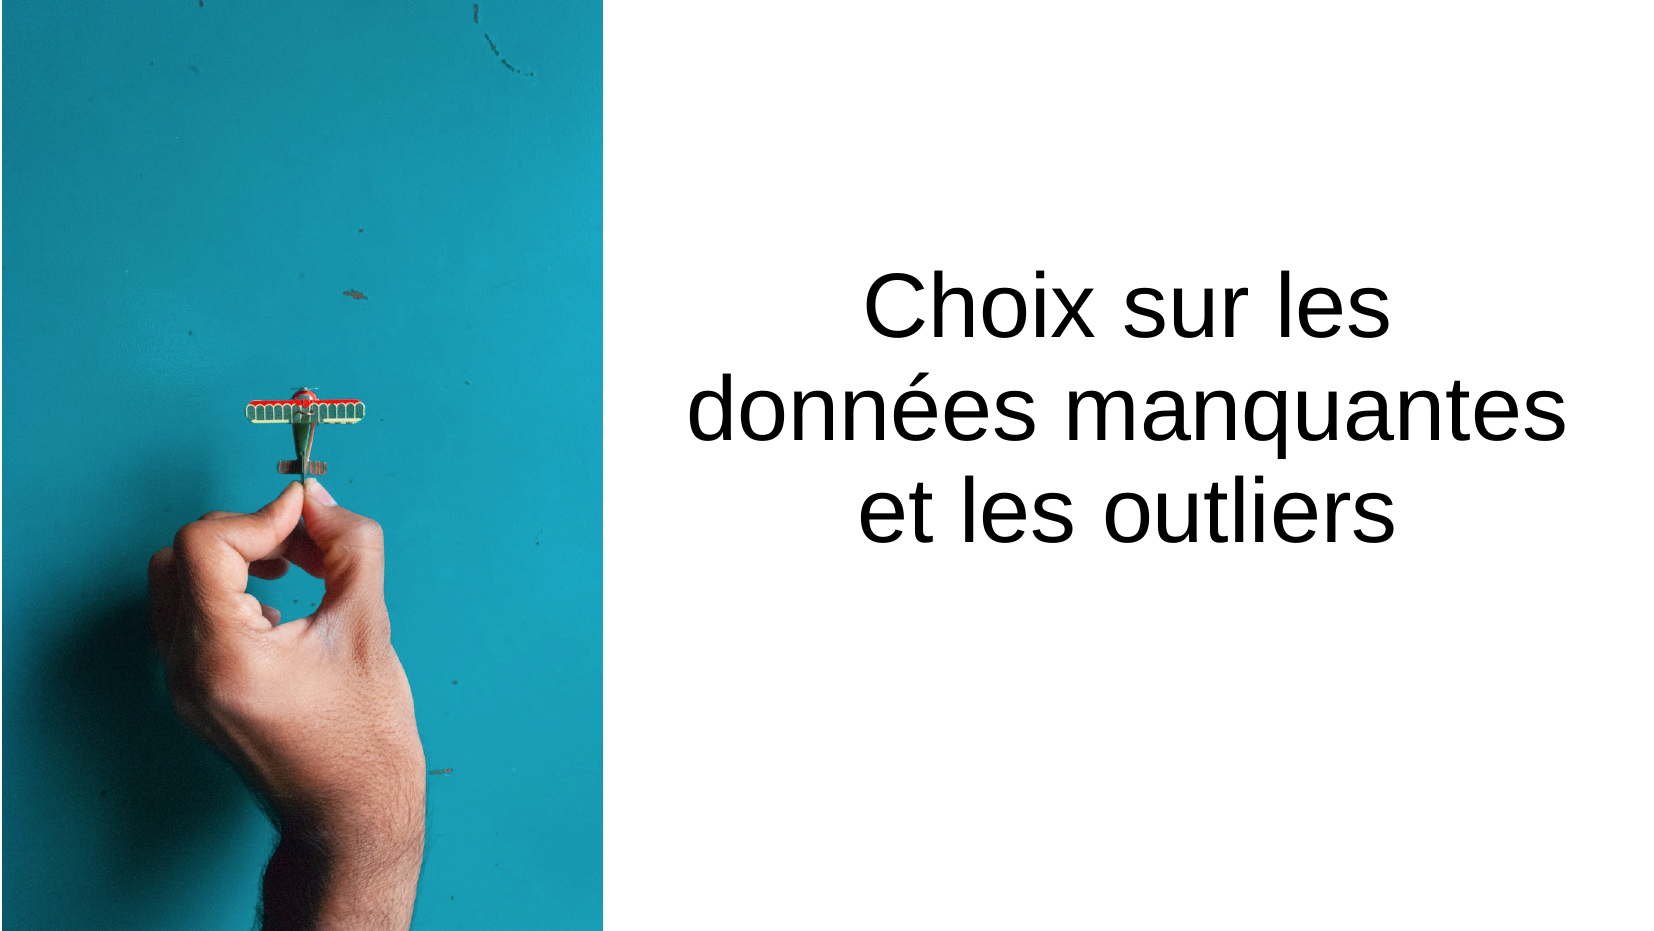

# Choix sur les données manquantes et les outliers